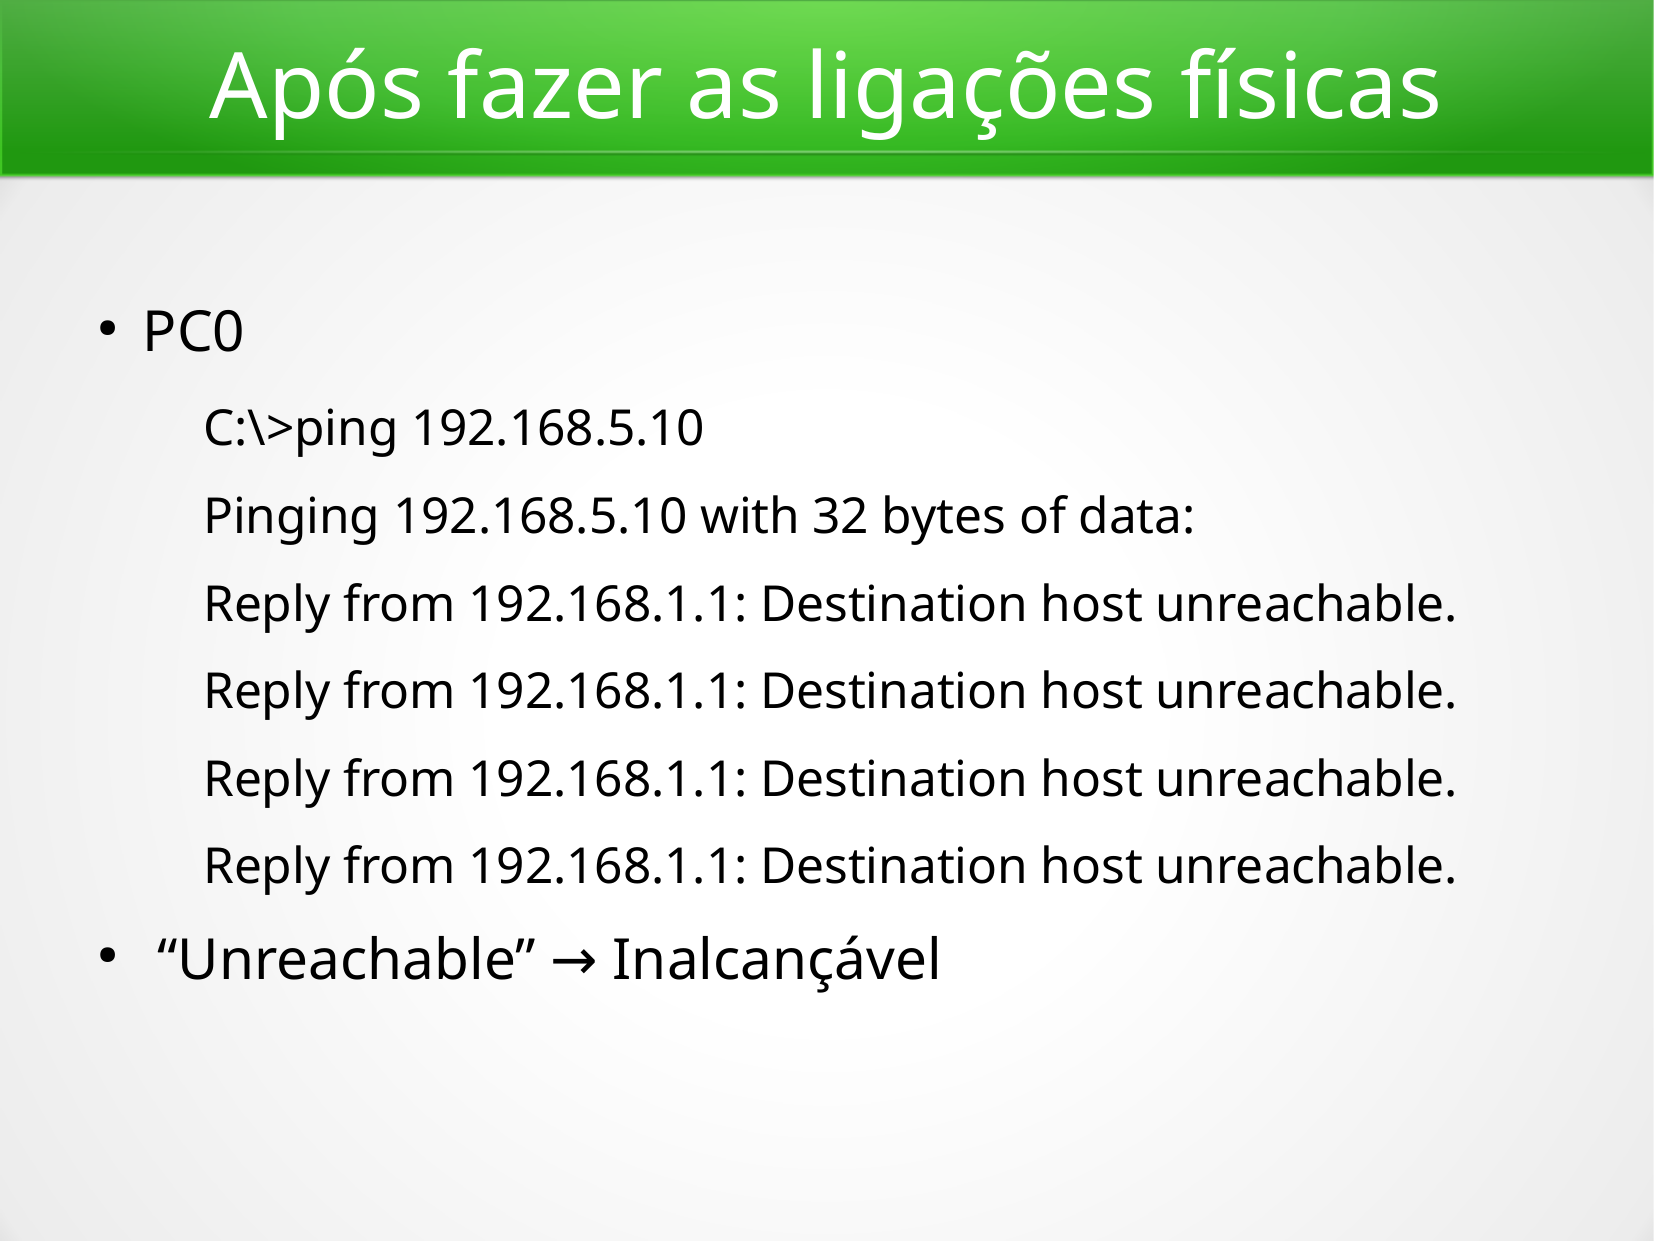

# Após fazer as ligações físicas
PC0
C:\>ping 192.168.5.10
Pinging 192.168.5.10 with 32 bytes of data:
Reply from 192.168.1.1: Destination host unreachable.
Reply from 192.168.1.1: Destination host unreachable.
Reply from 192.168.1.1: Destination host unreachable.
Reply from 192.168.1.1: Destination host unreachable.
 “Unreachable” → Inalcançável